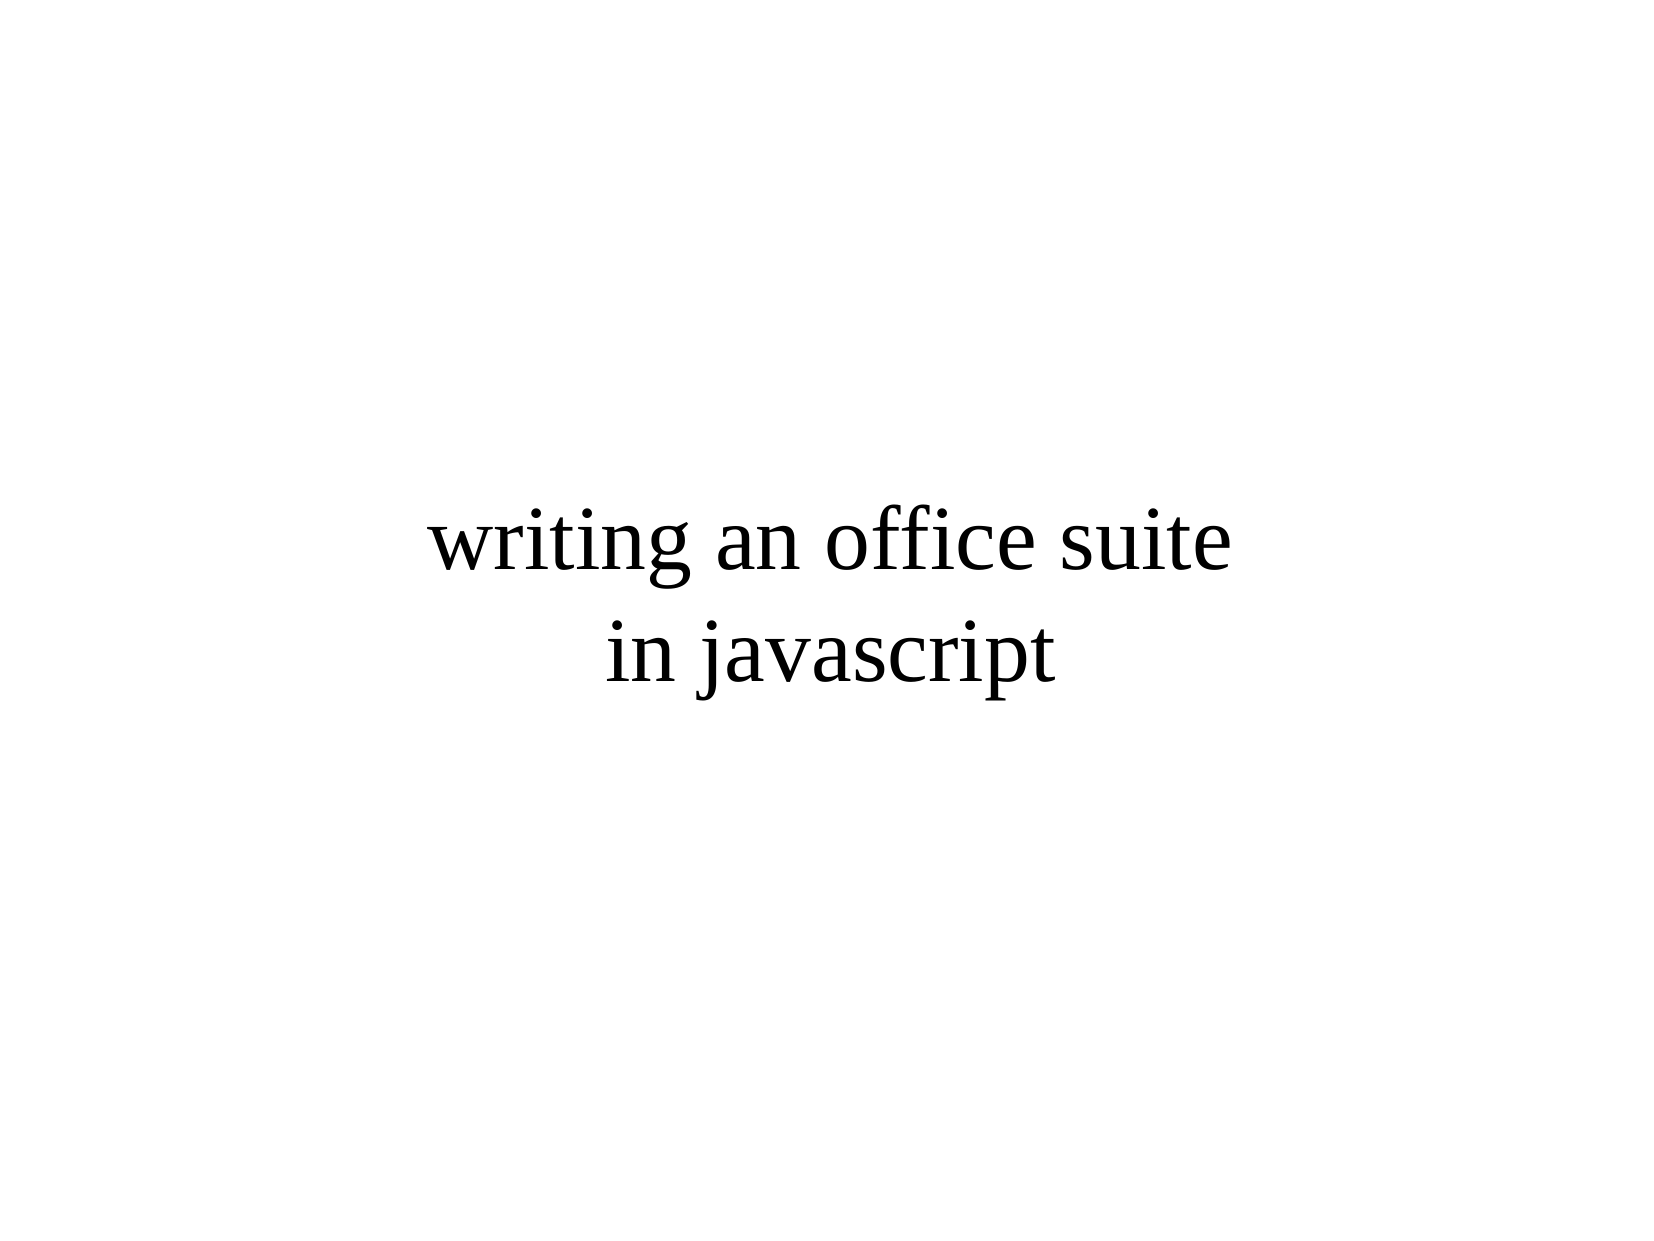

# writing an office suite
in javascript